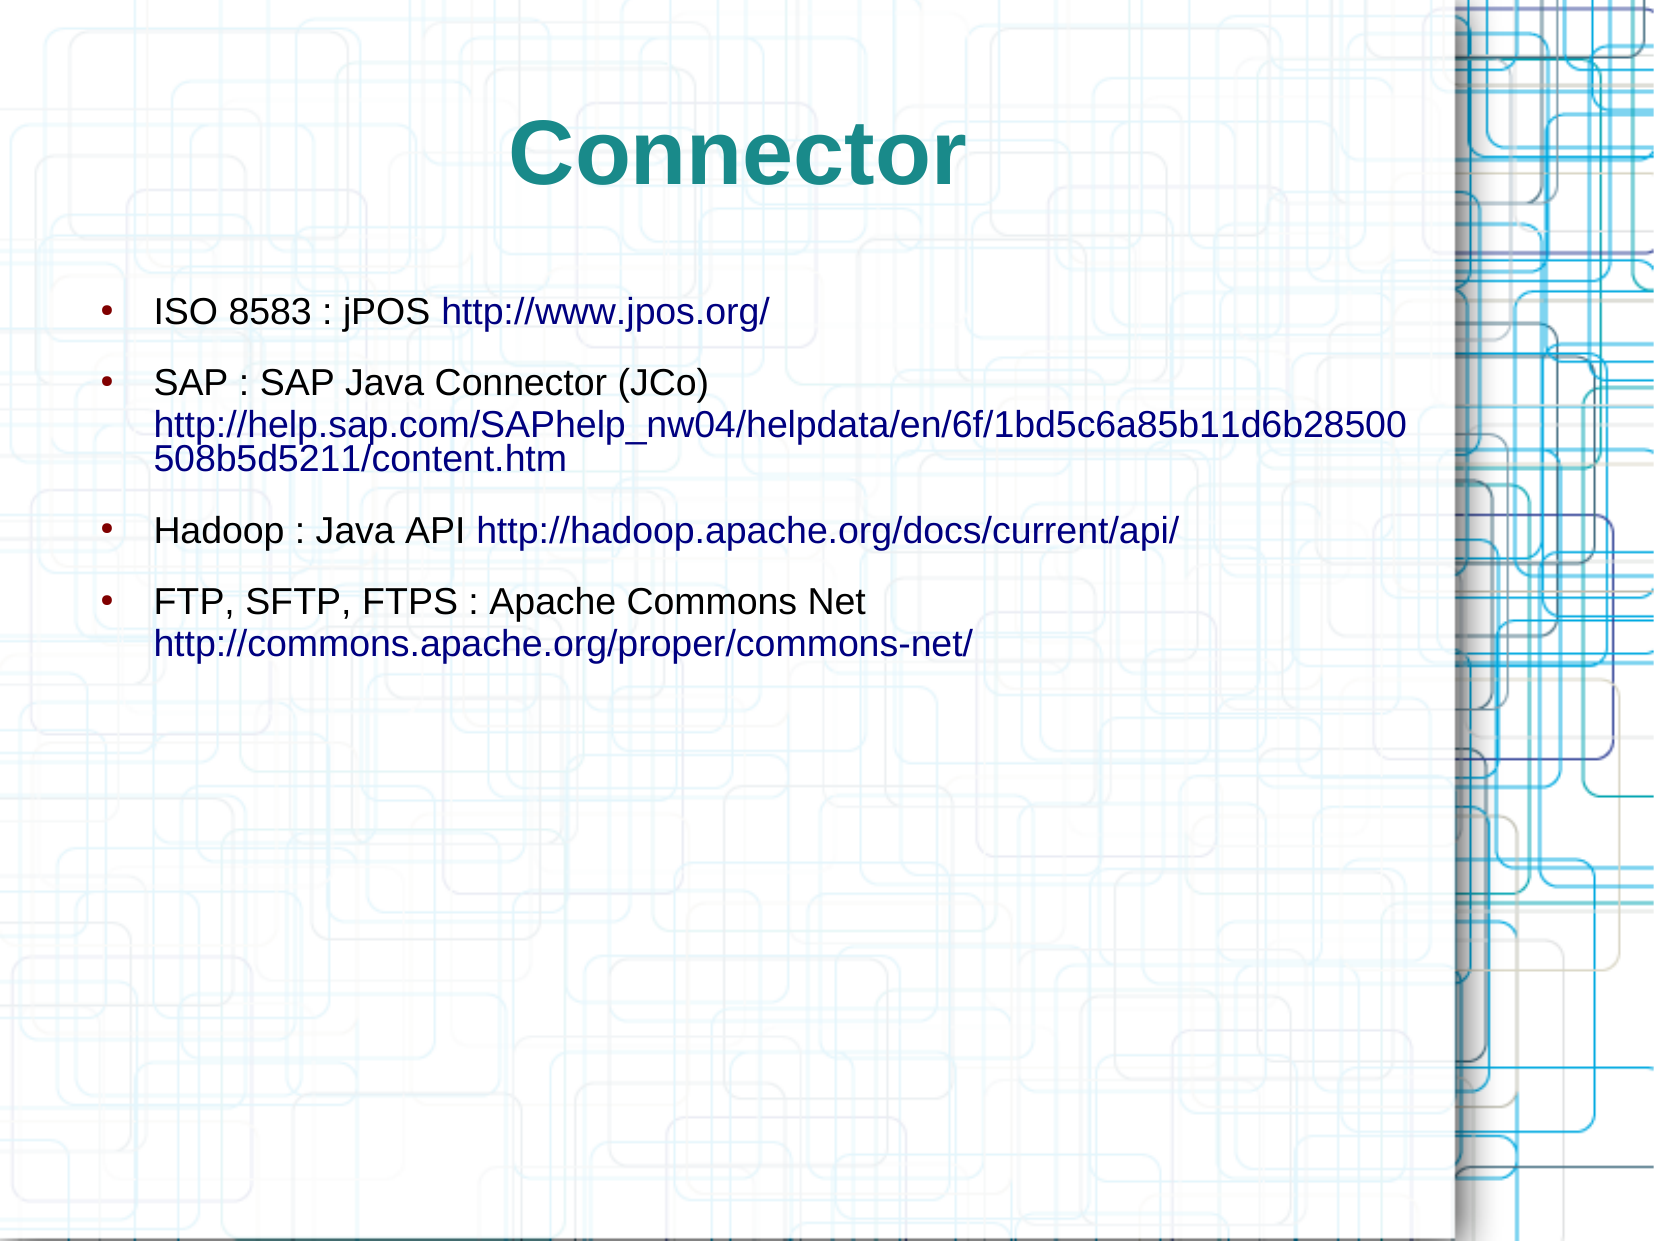

# Connector
ISO 8583 : jPOS http://www.jpos.org/
SAP : SAP Java Connector (JCo) http://help.sap.com/SAPhelp_nw04/helpdata/en/6f/1bd5c6a85b11d6b28500508b5d5211/content.htm
Hadoop : Java API http://hadoop.apache.org/docs/current/api/
FTP, SFTP, FTPS : Apache Commons Net http://commons.apache.org/proper/commons-net/